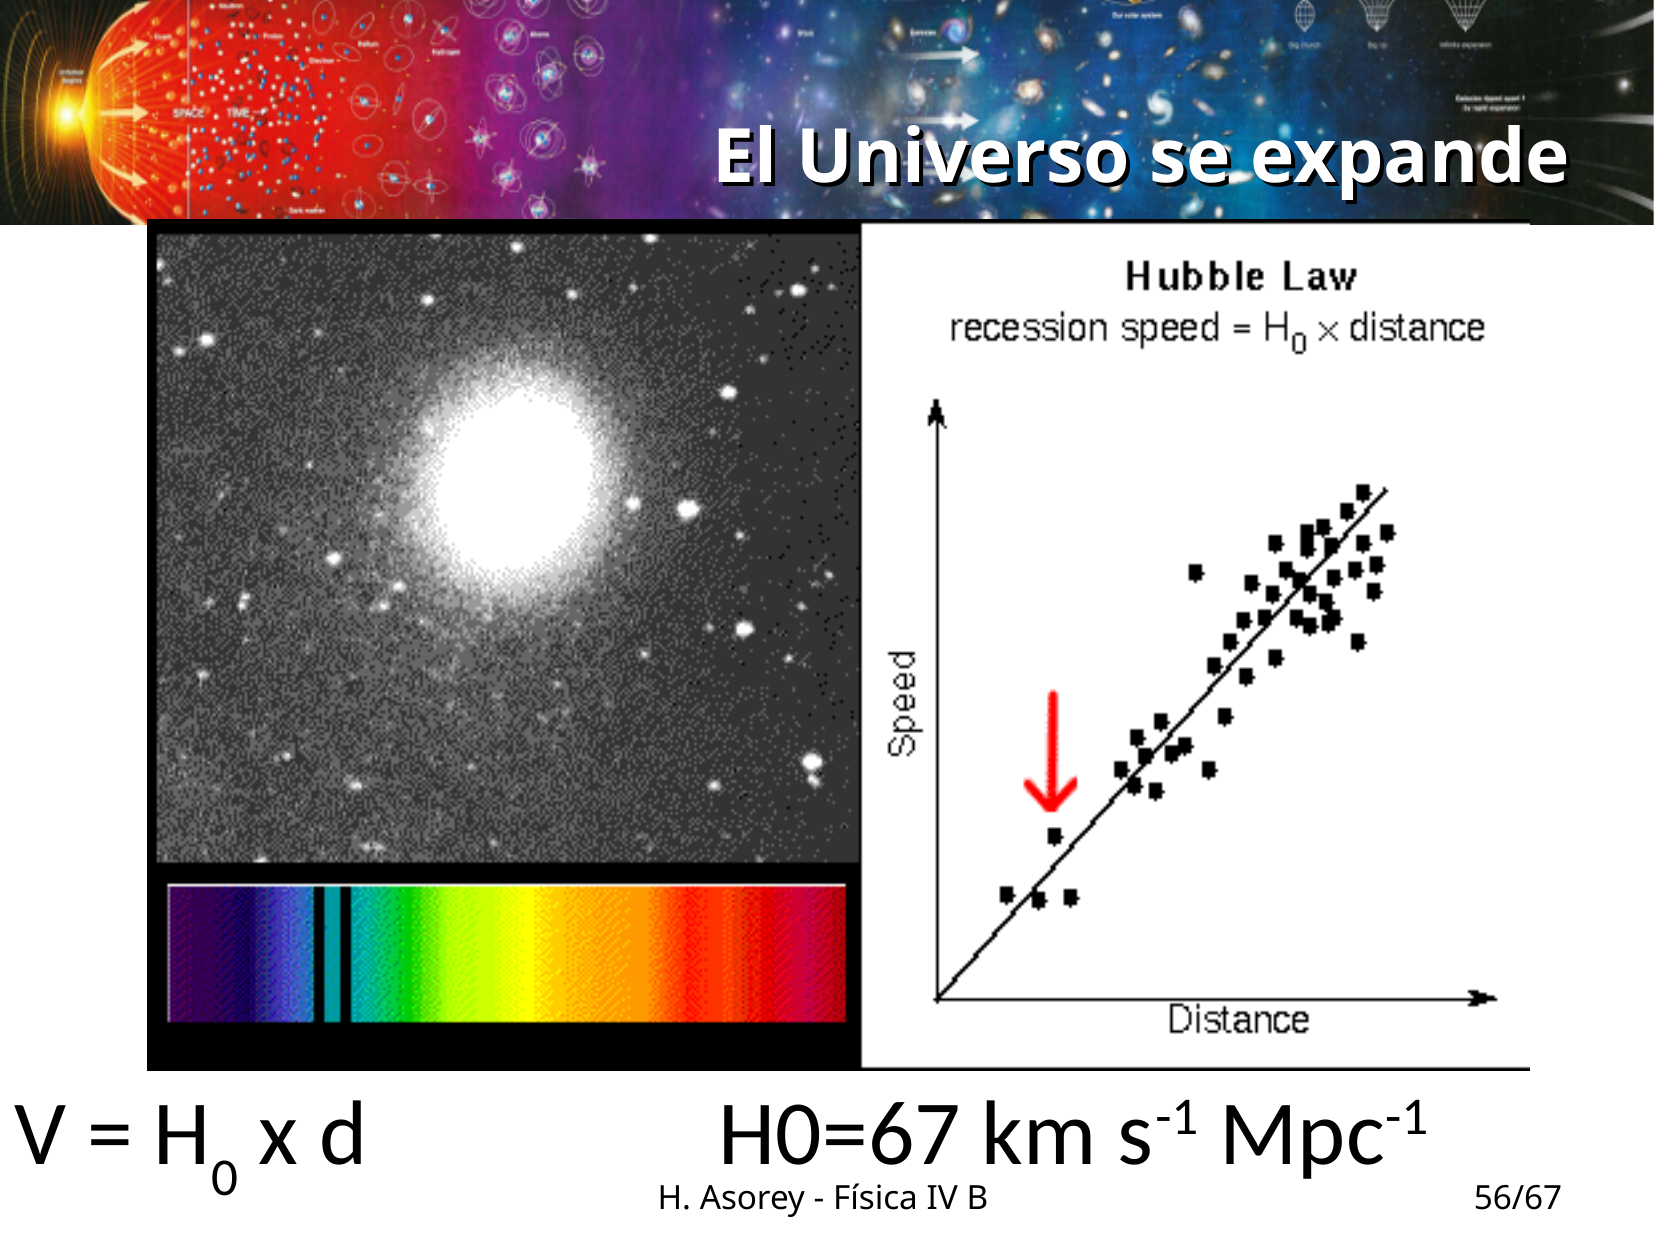

# El Universo se expande
V = H0 x d H0=67 km s-1 Mpc-1
H. Asorey - Física IV B
56